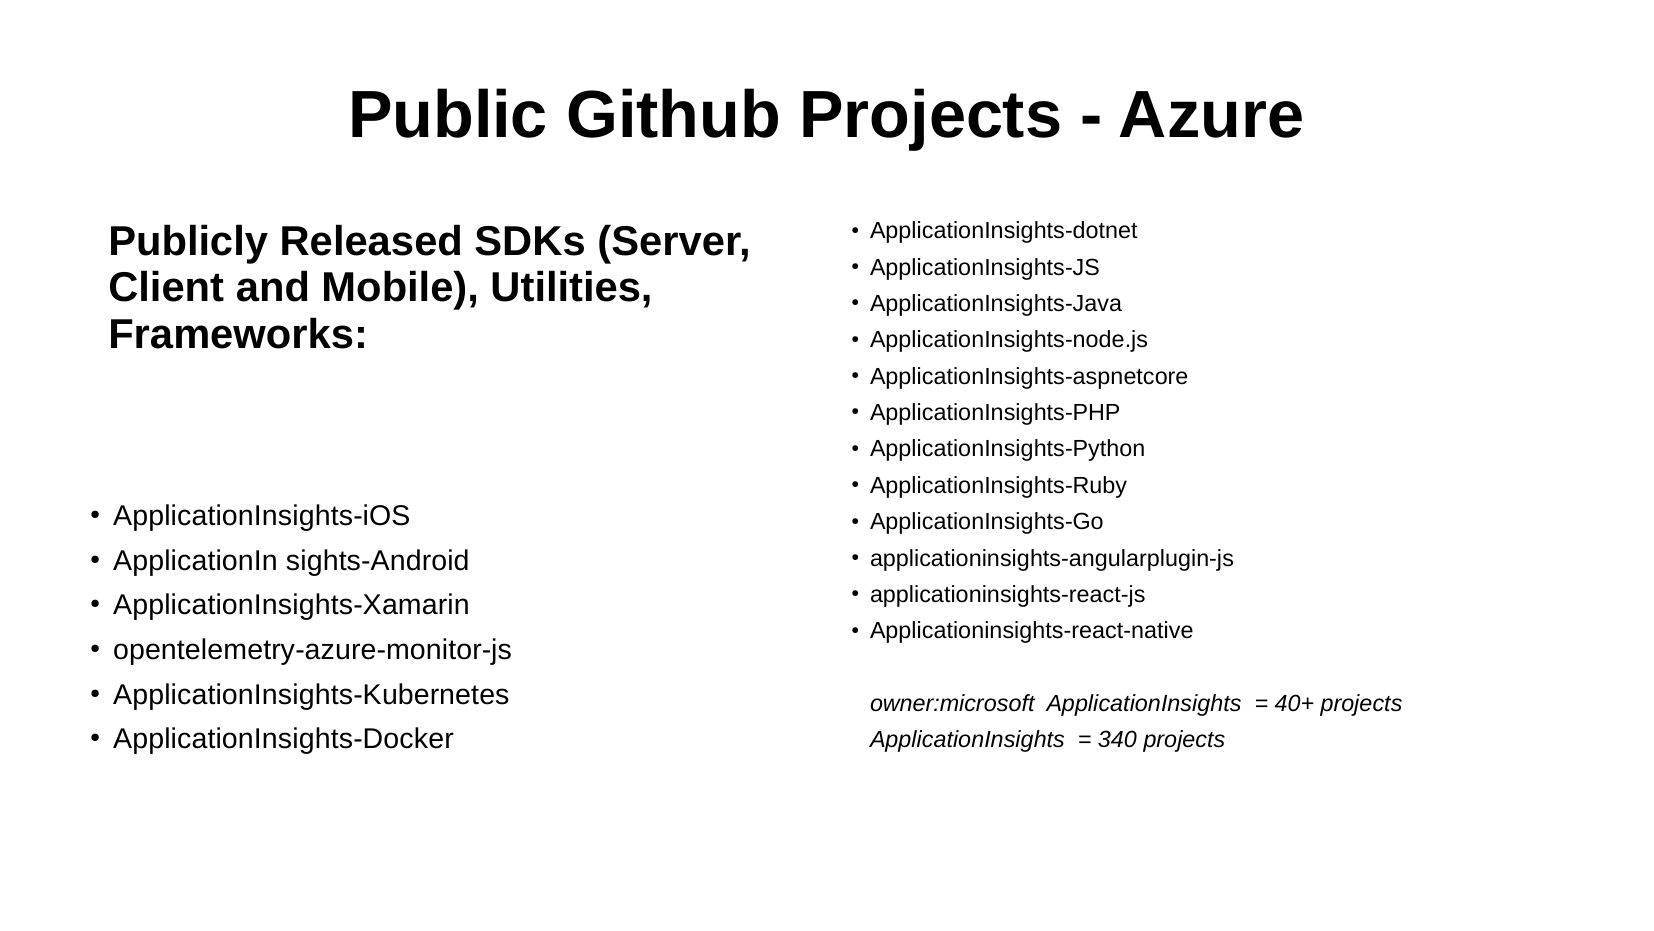

# Public Github Projects - Azure
Publicly Released SDKs (Server, Client and Mobile), Utilities, Frameworks:
ApplicationInsights-dotnet
ApplicationInsights-JS
ApplicationInsights-Java
ApplicationInsights-node.js
ApplicationInsights-aspnetcore
ApplicationInsights-PHP
ApplicationInsights-Python
ApplicationInsights-Ruby
ApplicationInsights-Go
applicationinsights-angularplugin-js
applicationinsights-react-js
Applicationinsights-react-native
owner:microsoft ApplicationInsights = 40+ projects
ApplicationInsights = 340 projects
ApplicationInsights-iOS
ApplicationIn sights-Android
ApplicationInsights-Xamarin
opentelemetry-azure-monitor-js
ApplicationInsights-Kubernetes
ApplicationInsights-Docker